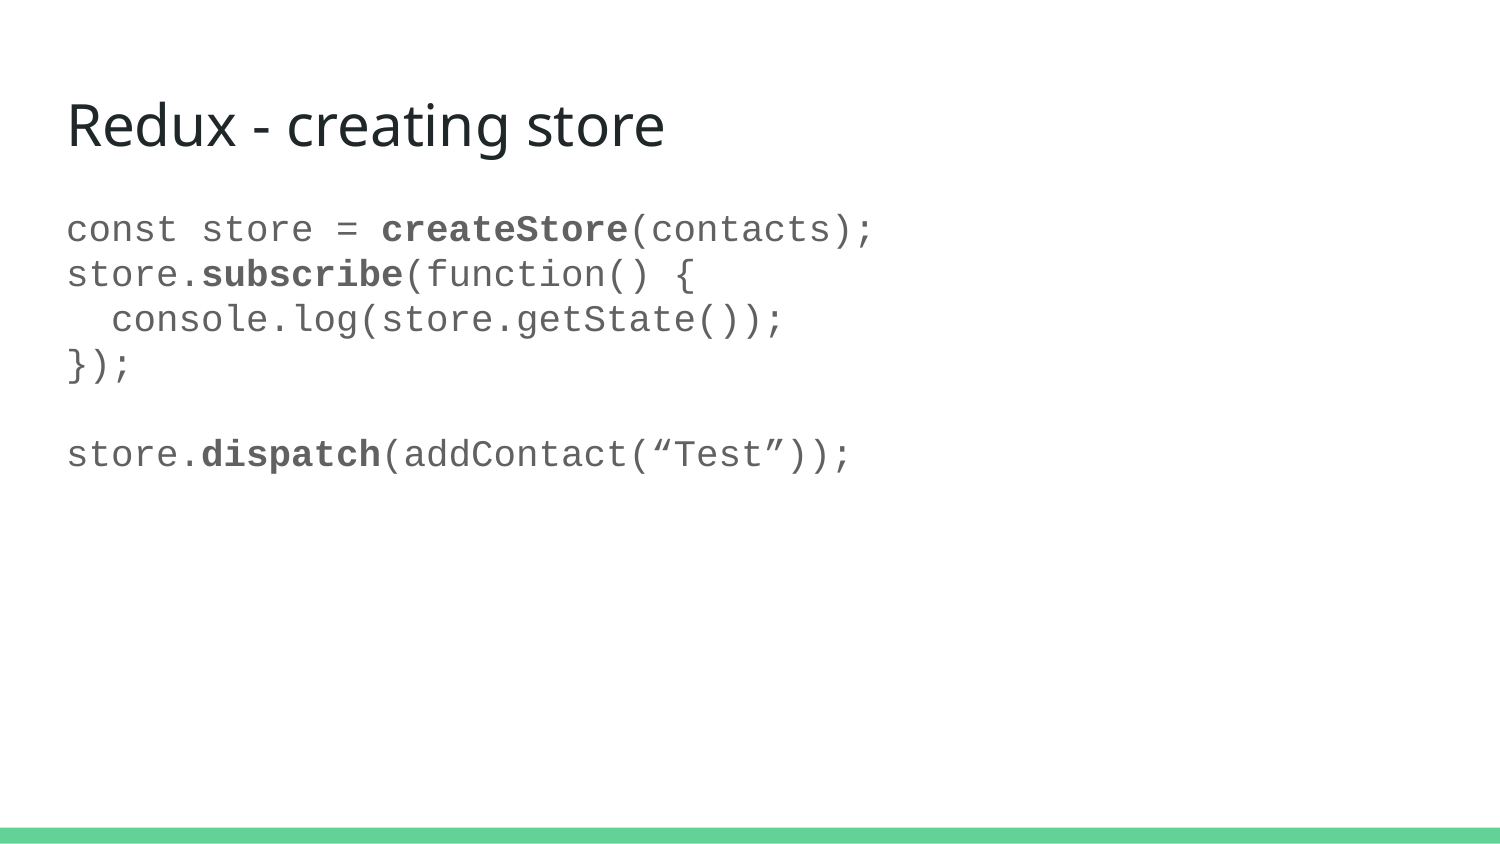

# Redux - creating store
const store = createStore(contacts);
store.subscribe(function() {
 console.log(store.getState());
});
store.dispatch(addContact(“Test”));